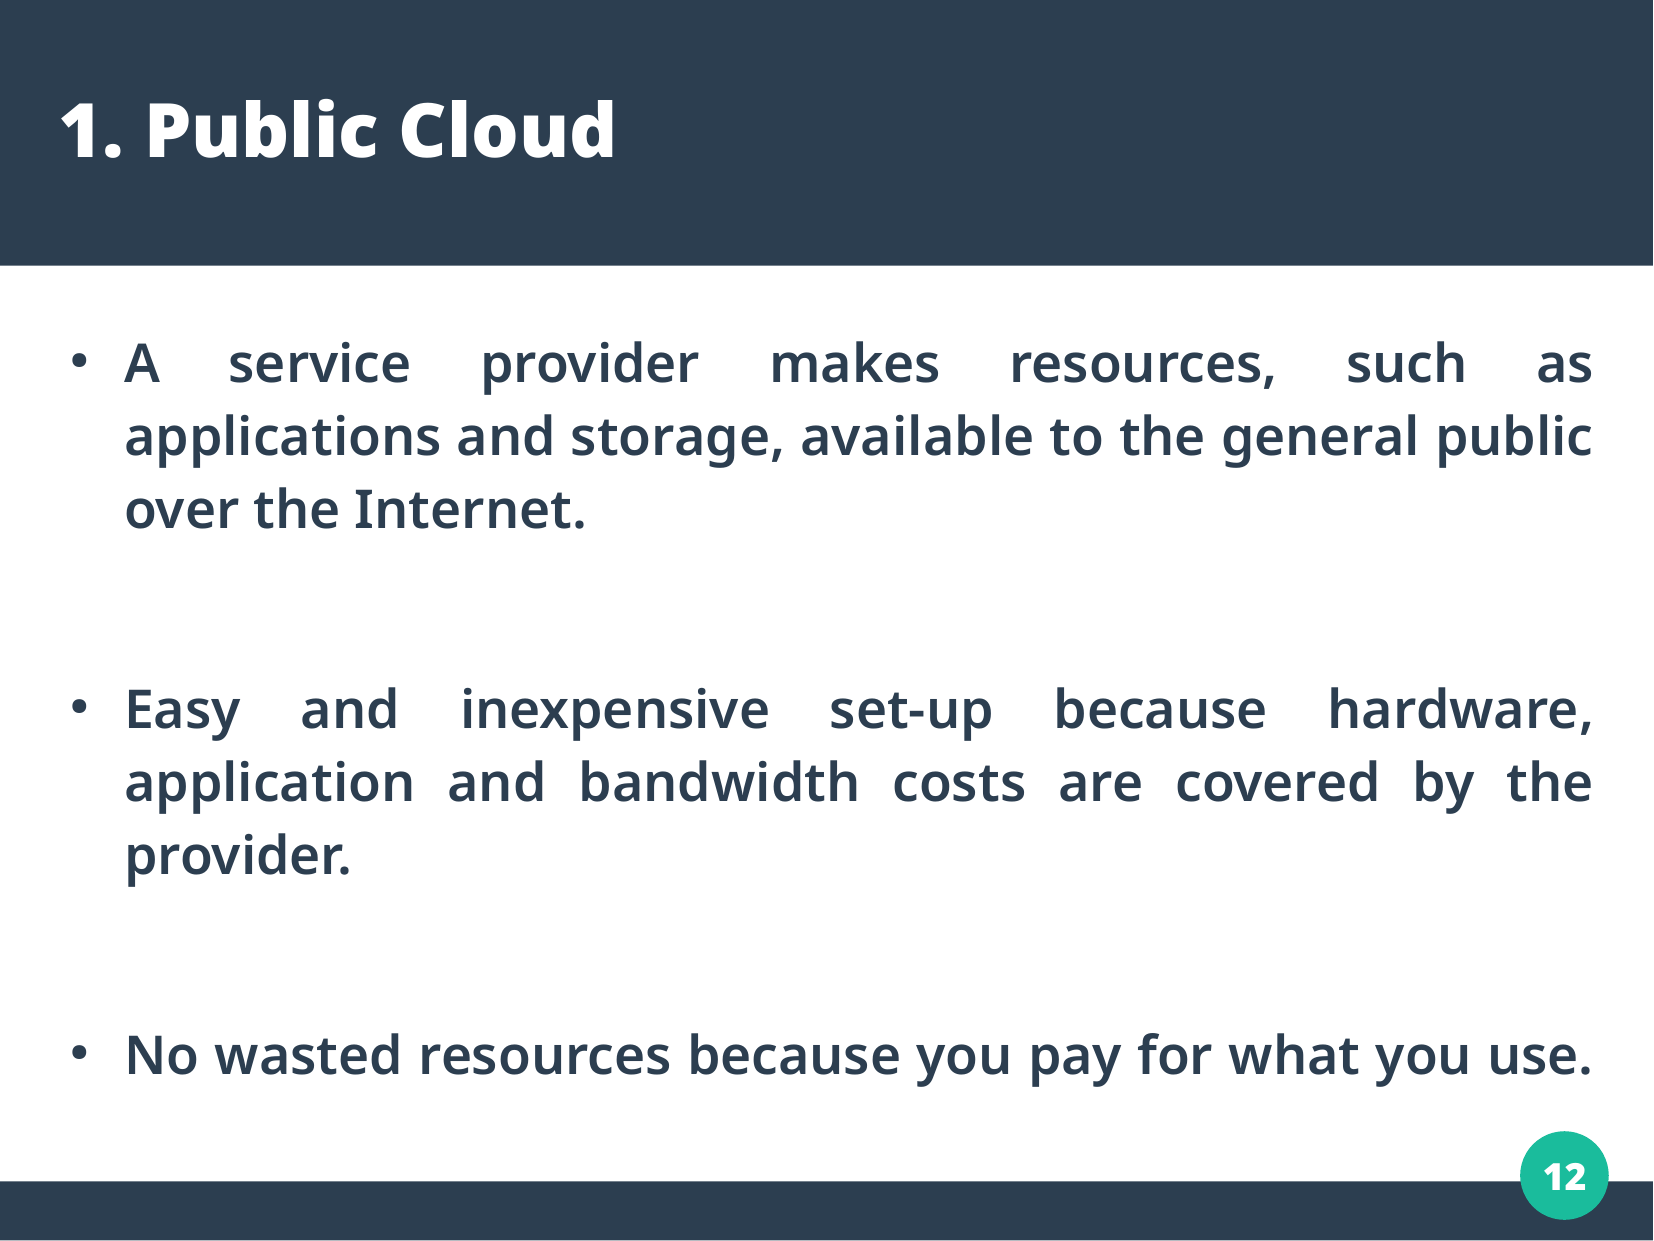

# 1. Public Cloud
A service provider makes resources, such as applications and storage, available to the general public over the Internet.
Easy and inexpensive set-up because hardware, application and bandwidth costs are covered by the provider.
No wasted resources because you pay for what you use.
12